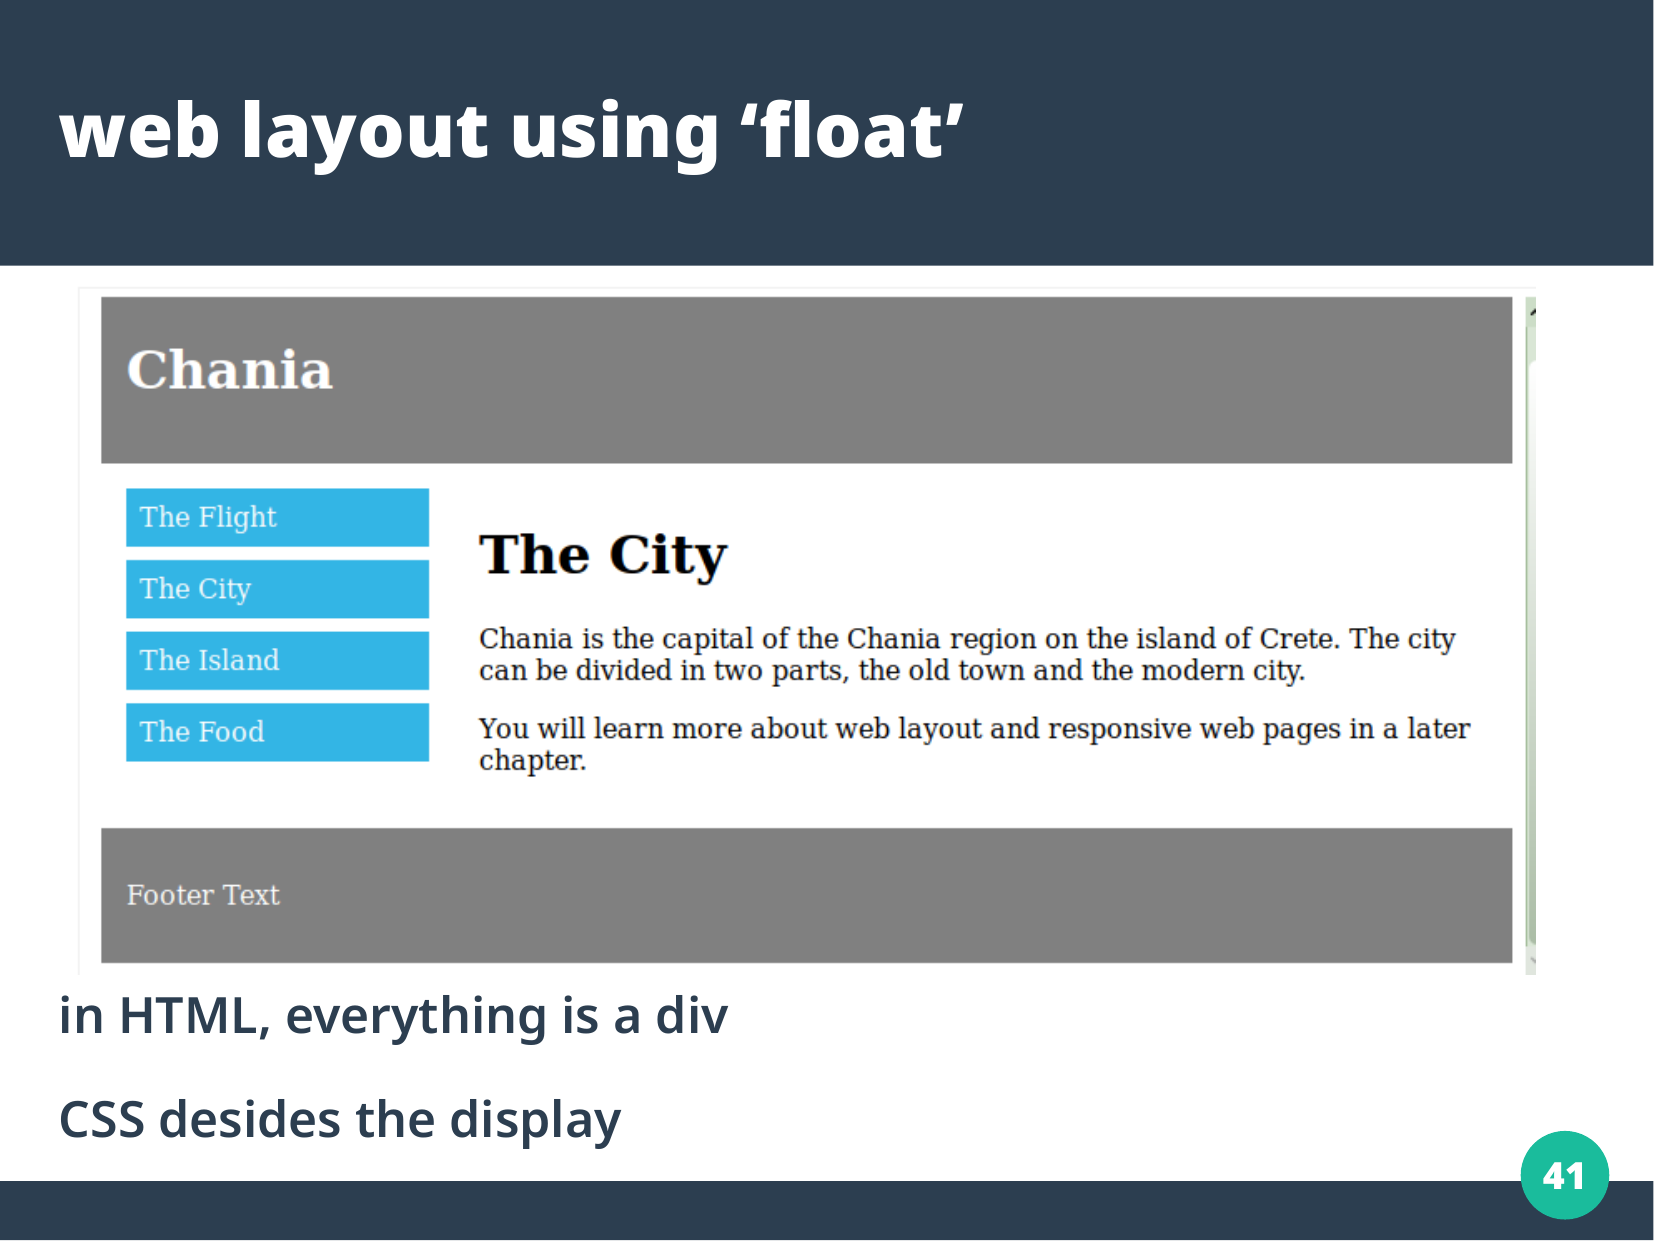

# web layout using ‘float’
in HTML, everything is a div
CSS desides the display
41